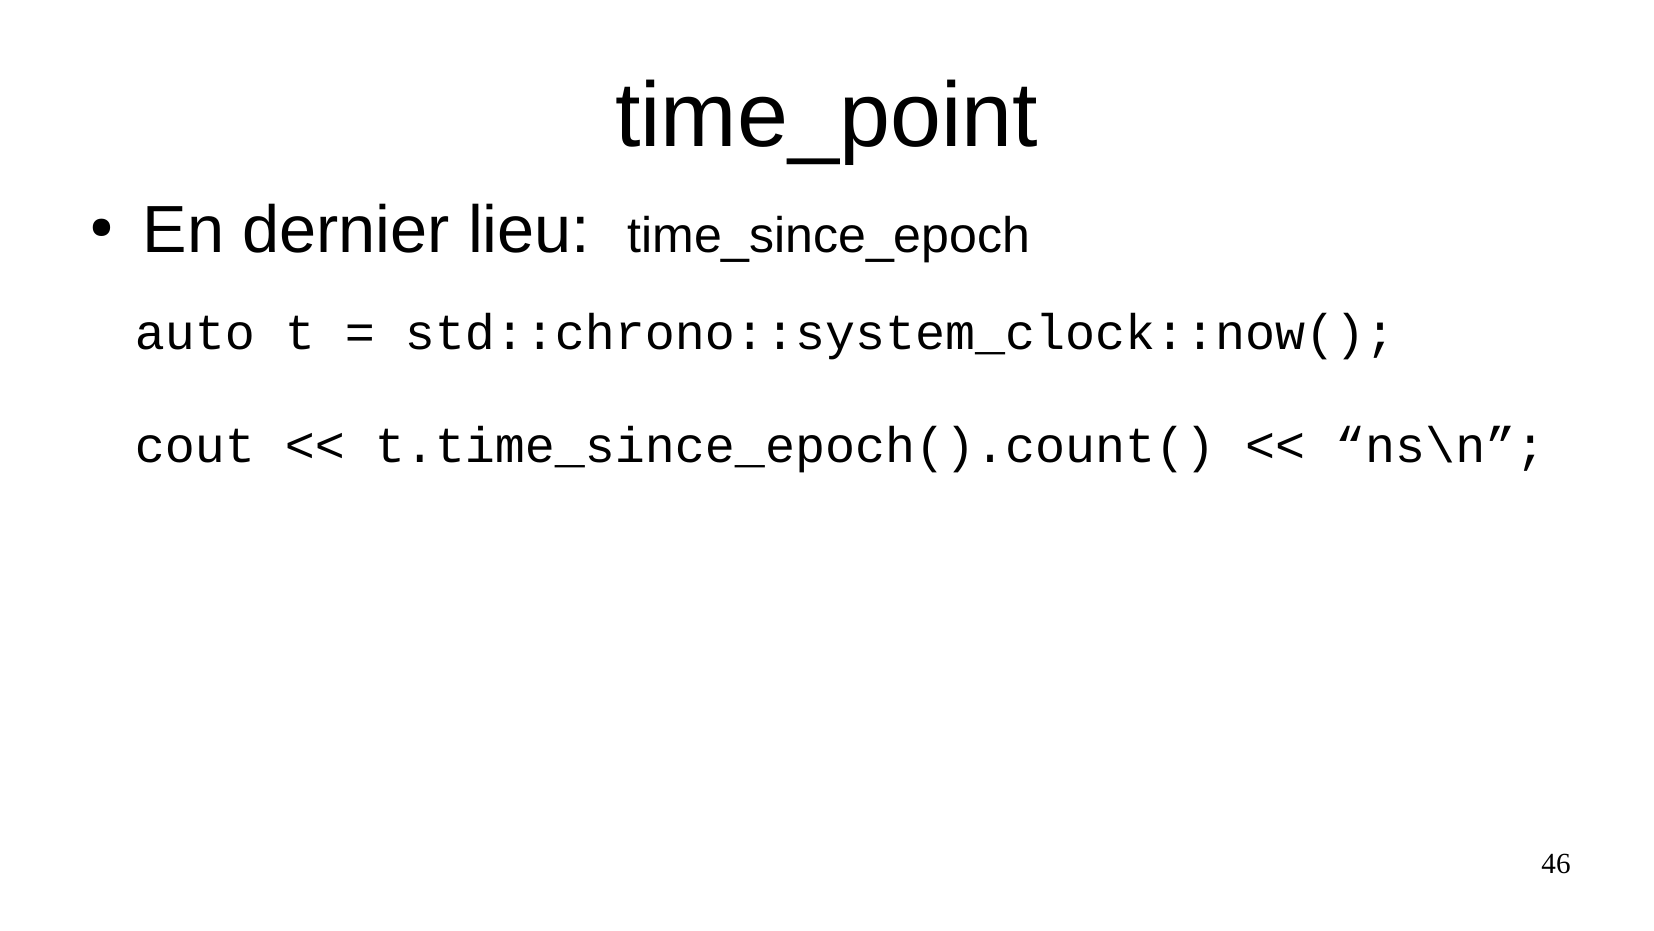

# time_point
En dernier lieu: time_since_epoch
auto t = std::chrono::system_clock::now();
cout << t.time_since_epoch().count() << “ns\n”;
46